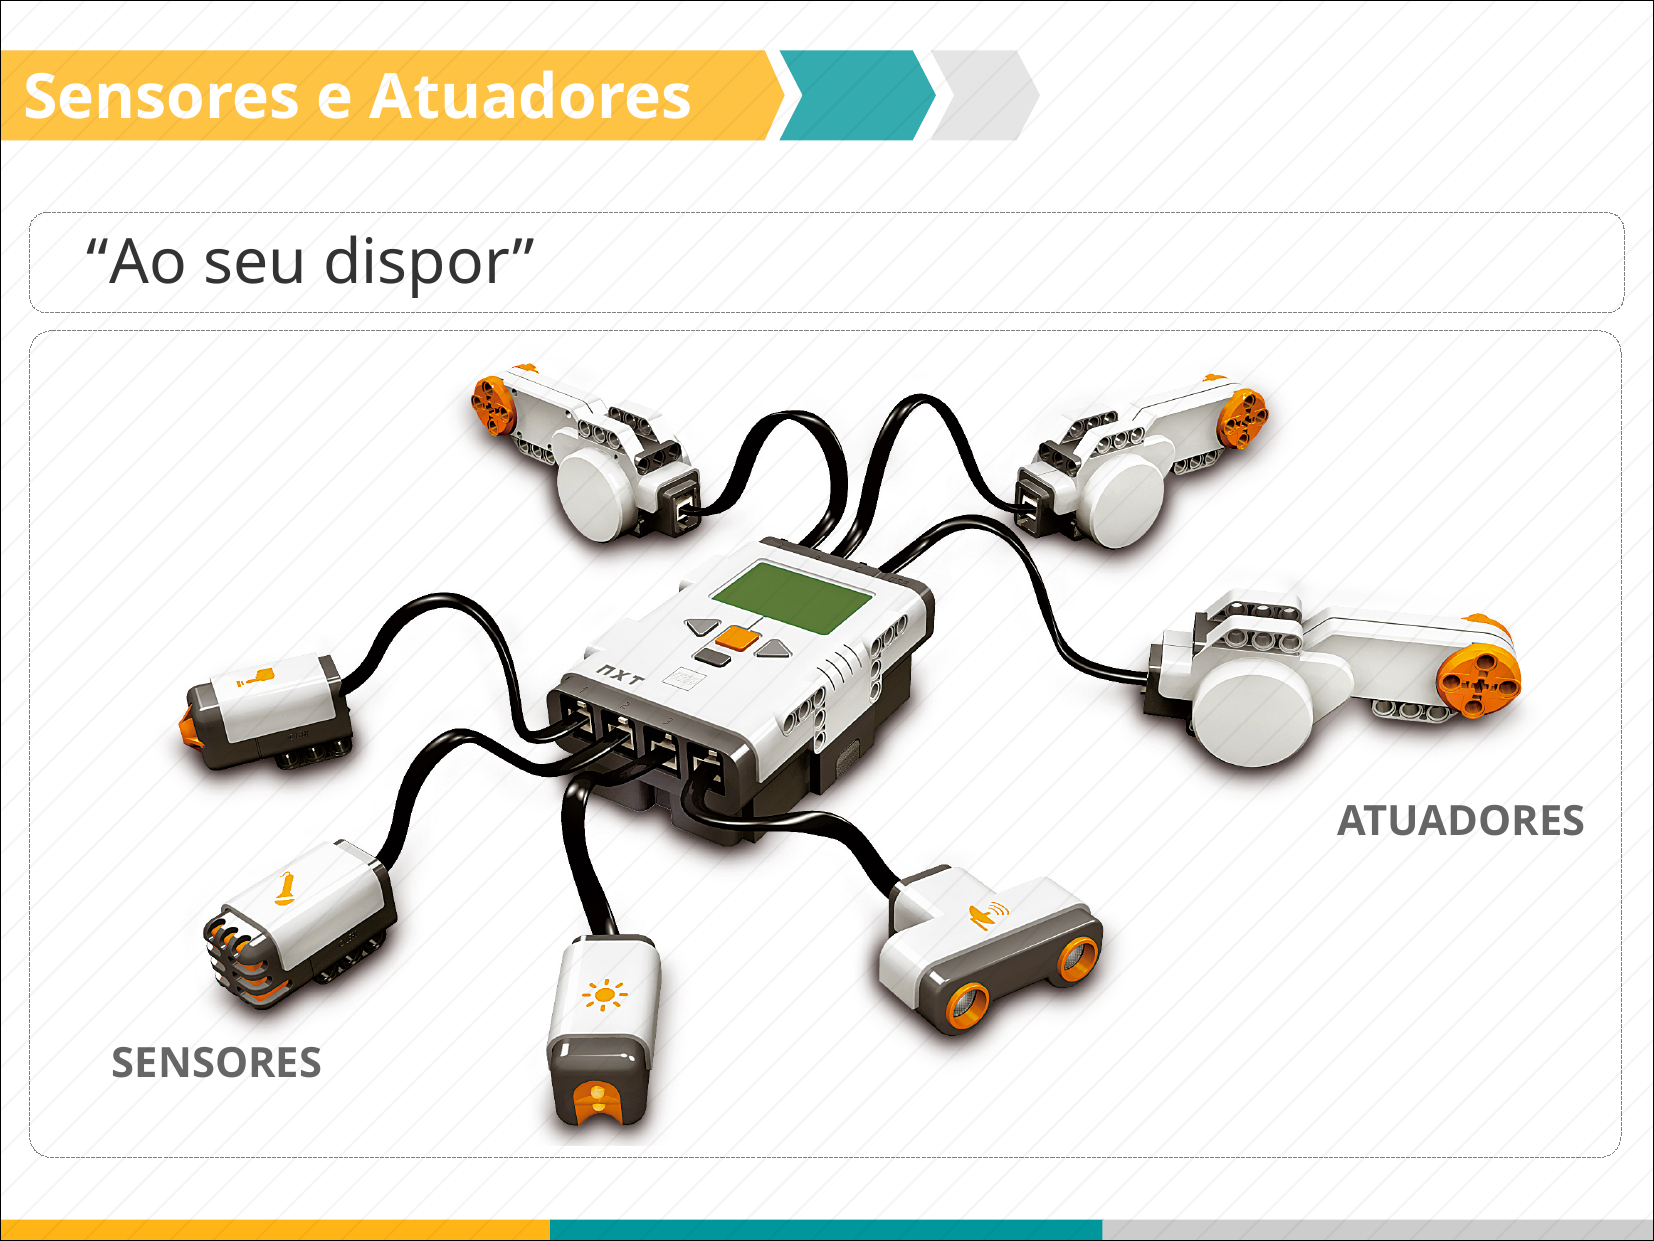

Sensores e Atuadores
 “Ao seu dispor”
ATUADORES
SENSORES